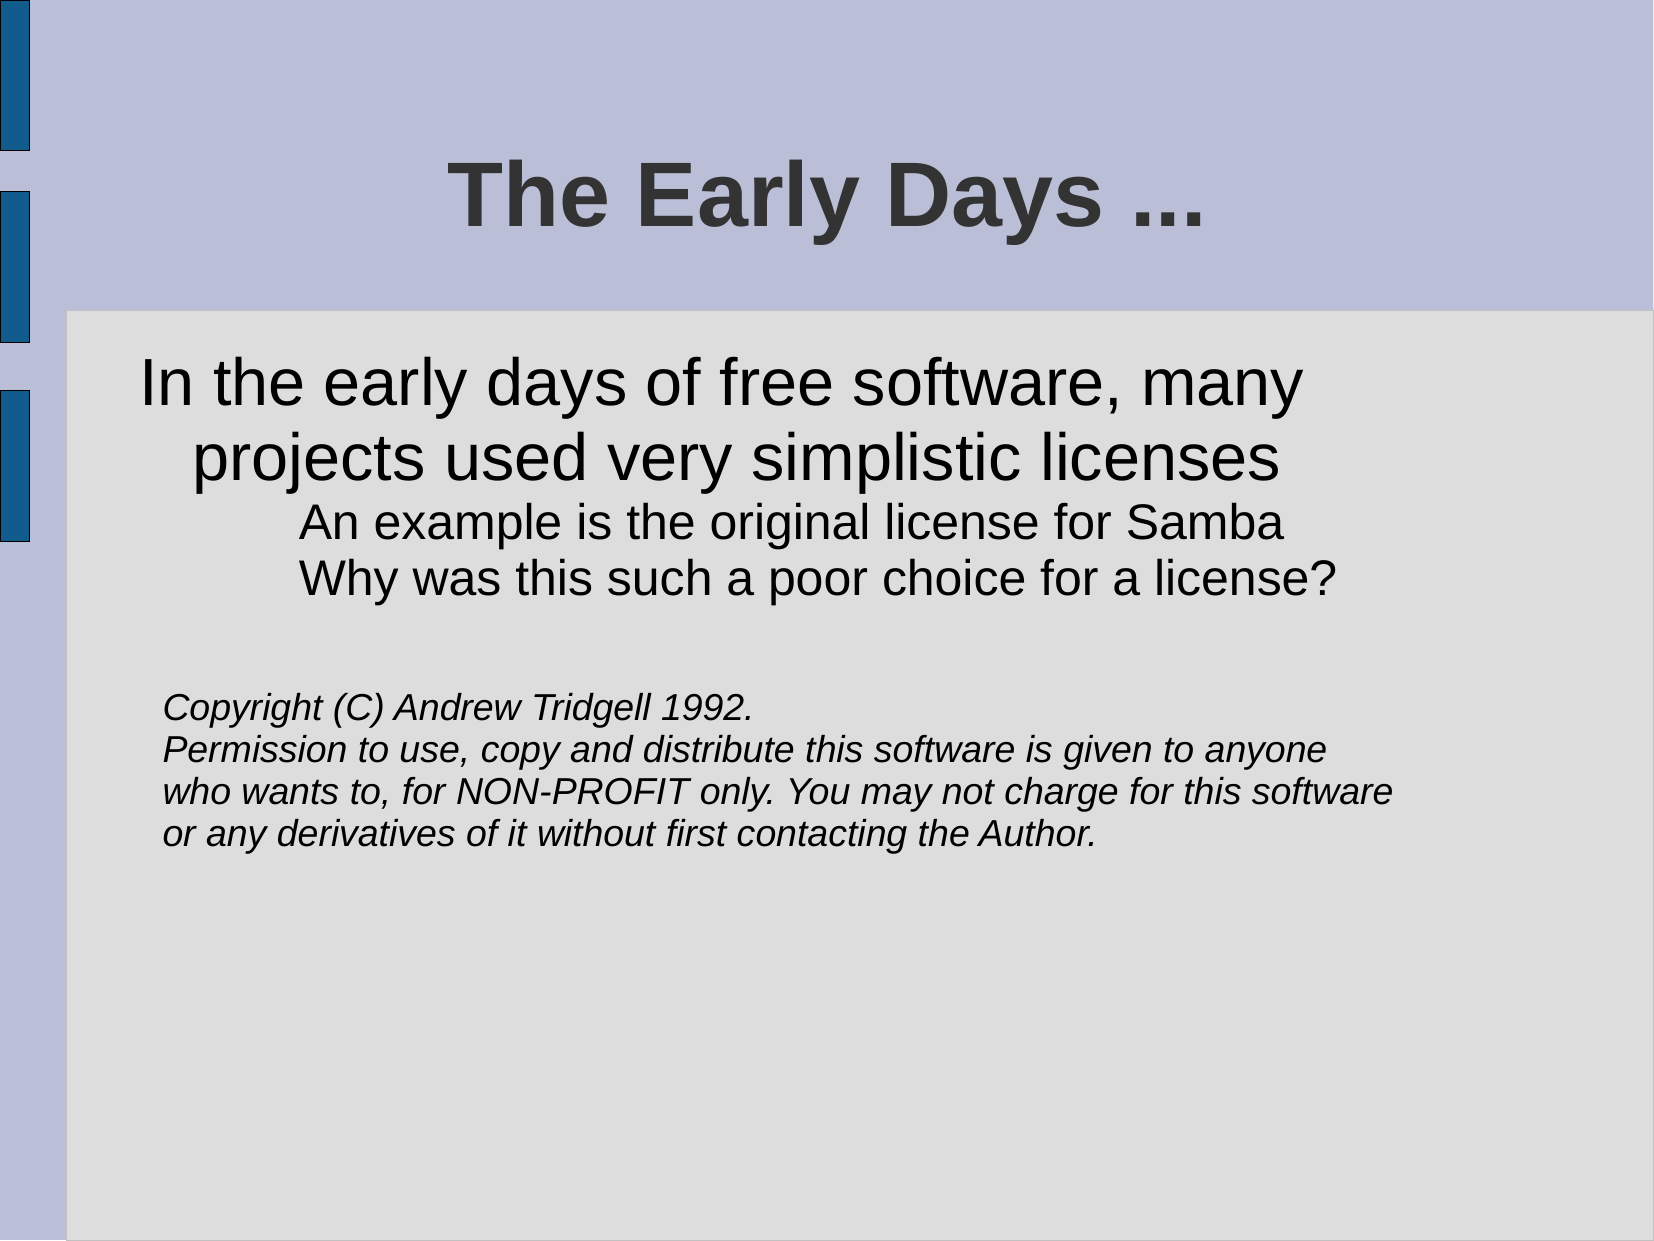

# The Early Days ...
In the early days of free software, many projects used very simplistic licenses
An example is the original license for Samba
Why was this such a poor choice for a license?
Copyright (C) Andrew Tridgell 1992.
Permission to use, copy and distribute this software is given to anyone
who wants to, for NON-PROFIT only. You may not charge for this software
or any derivatives of it without first contacting the Author.